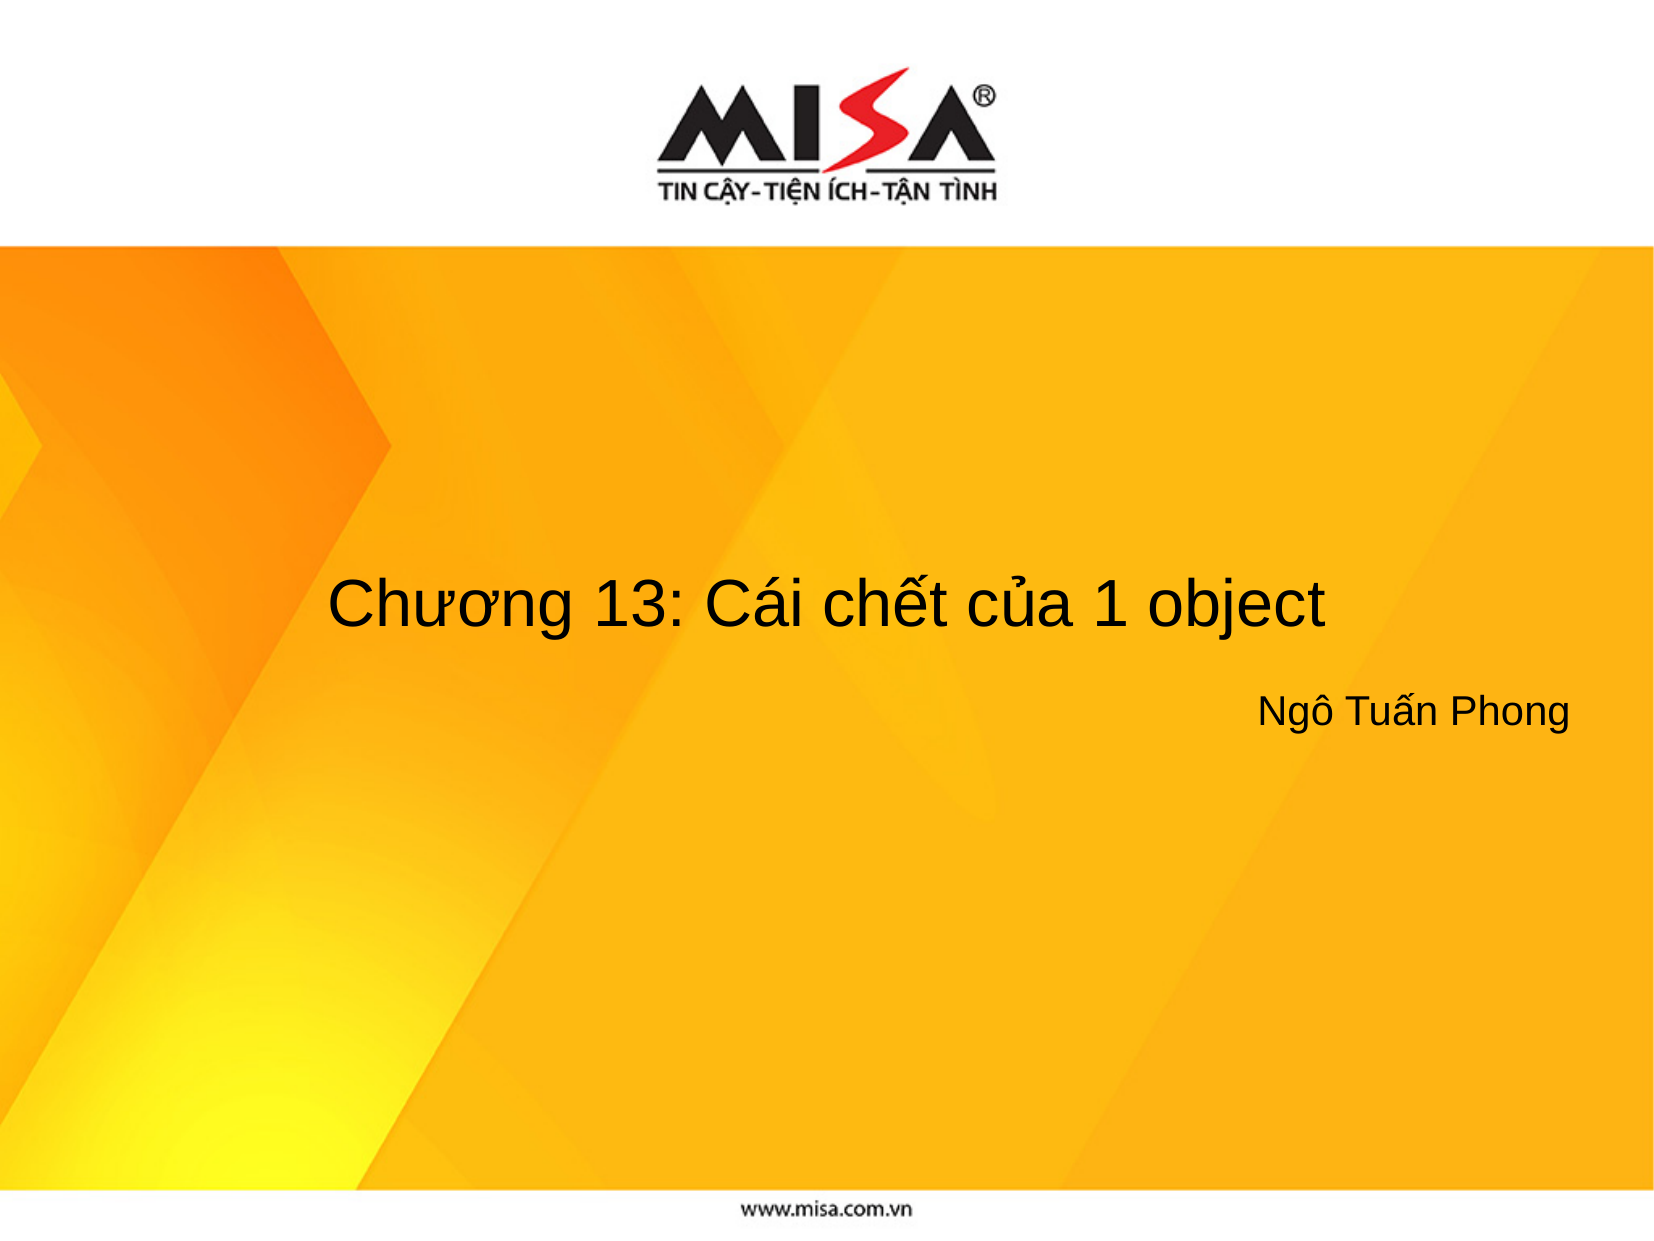

#
Chương 13: Cái chết của 1 object
Ngô Tuấn Phong